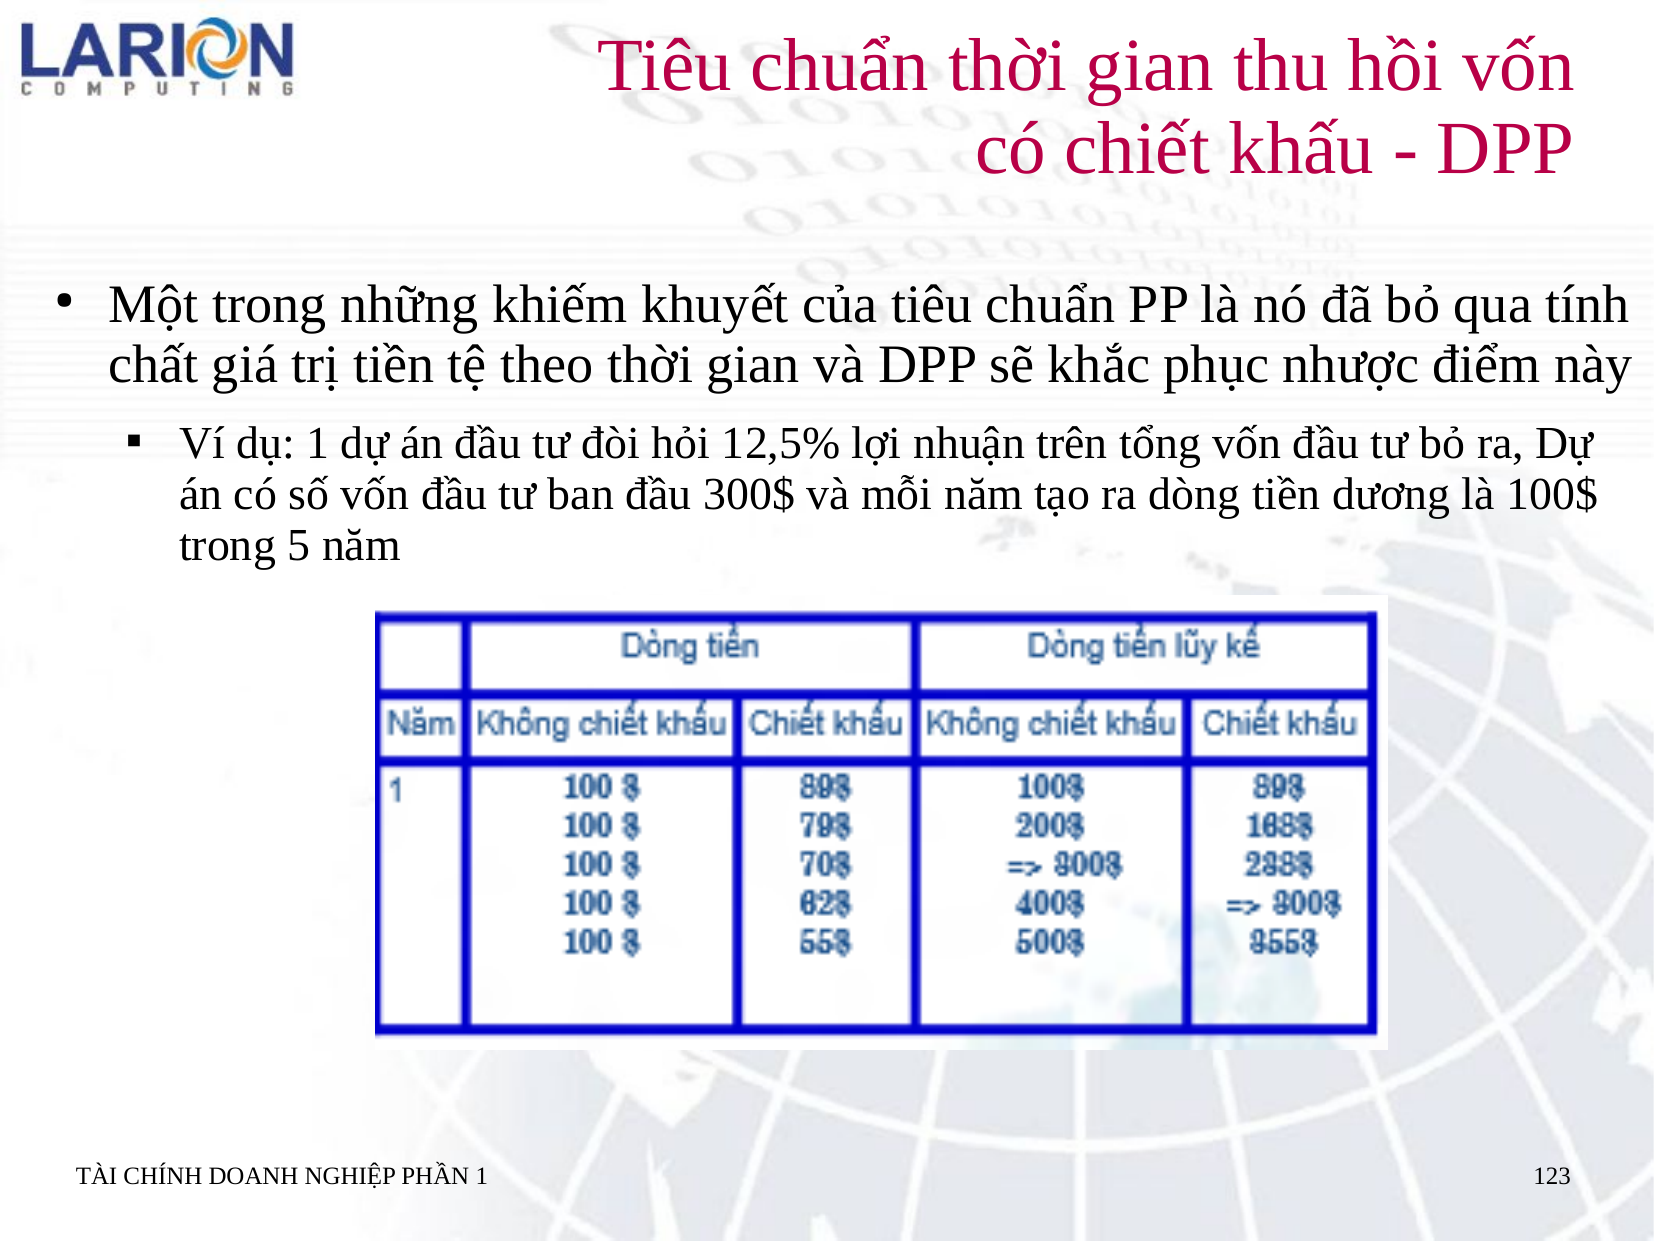

# Tiêu chuẩn thời gian thu hồi vốn có chiết khấu - DPP
Một trong những khiếm khuyết của tiêu chuẩn PP là nó đã bỏ qua tính chất giá trị tiền tệ theo thời gian và DPP sẽ khắc phục nhược điểm này
Ví dụ: 1 dự án đầu tư đòi hỏi 12,5% lợi nhuận trên tổng vốn đầu tư bỏ ra, Dự án có số vốn đầu tư ban đầu 300$ và mỗi năm tạo ra dòng tiền dương là 100$ trong 5 năm
TÀI CHÍNH DOANH NGHIỆP PHẦN 1
123